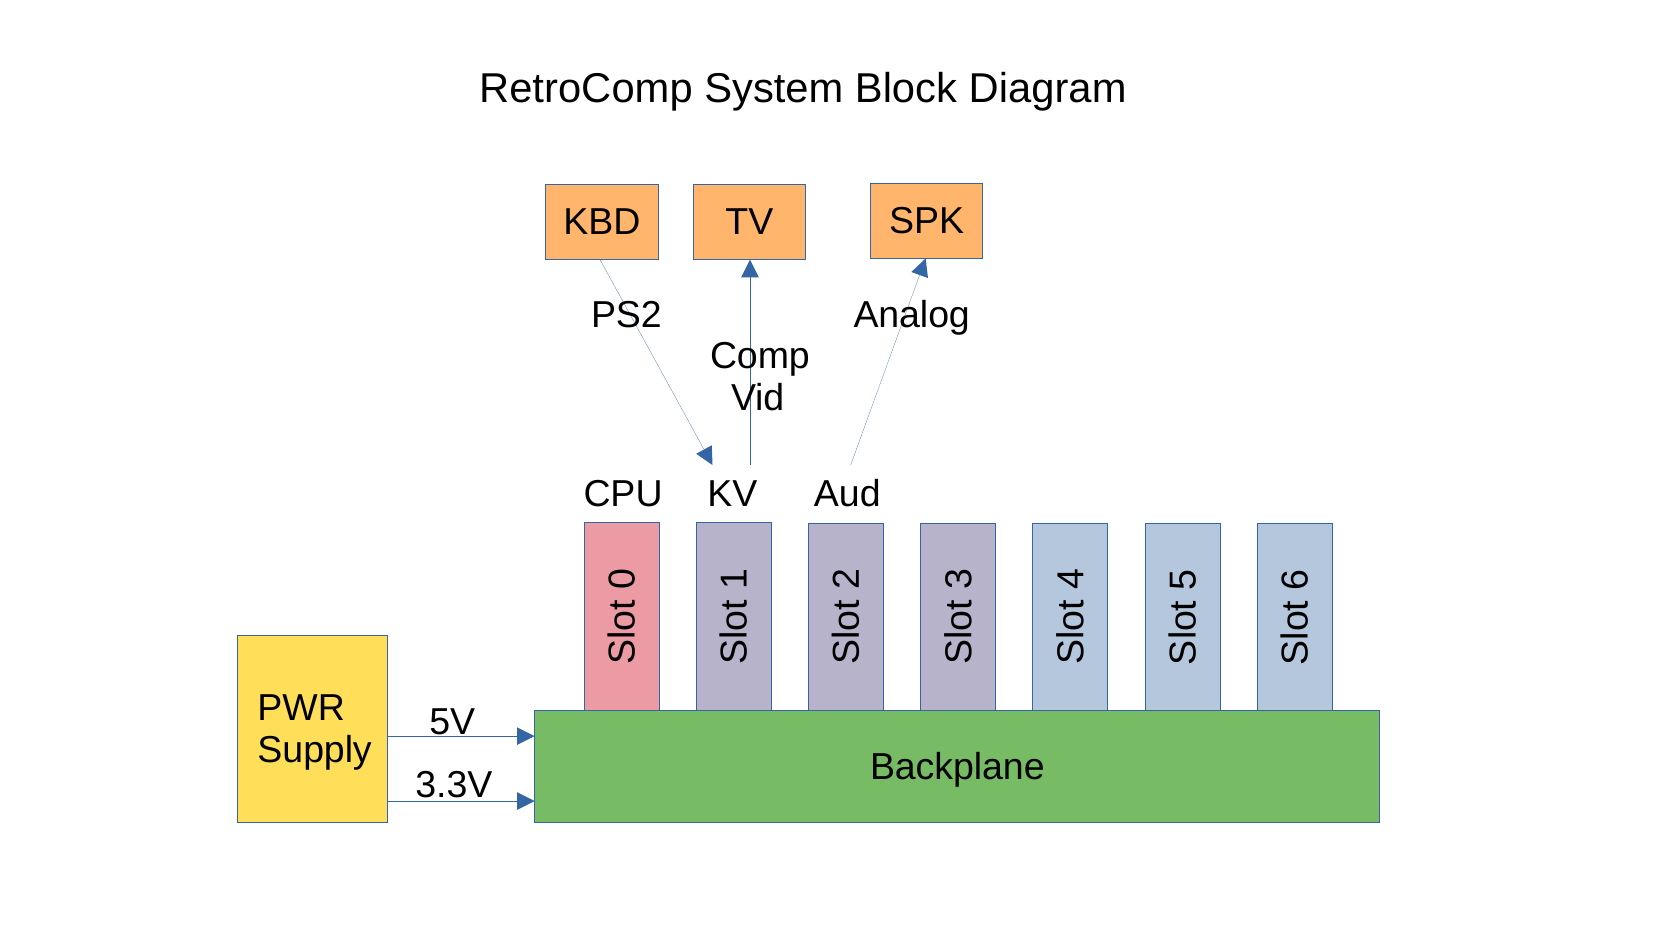

RetroComp System Block Diagram
SPK
KBD
TV
PS2
Analog
Comp
 Vid
CPU
KV
Aud
Slot 0
Slot 1
Slot 2
Slot 3
Slot 4
Slot 5
Slot 6
PWR
Supply
5V
Backplane
3.3V